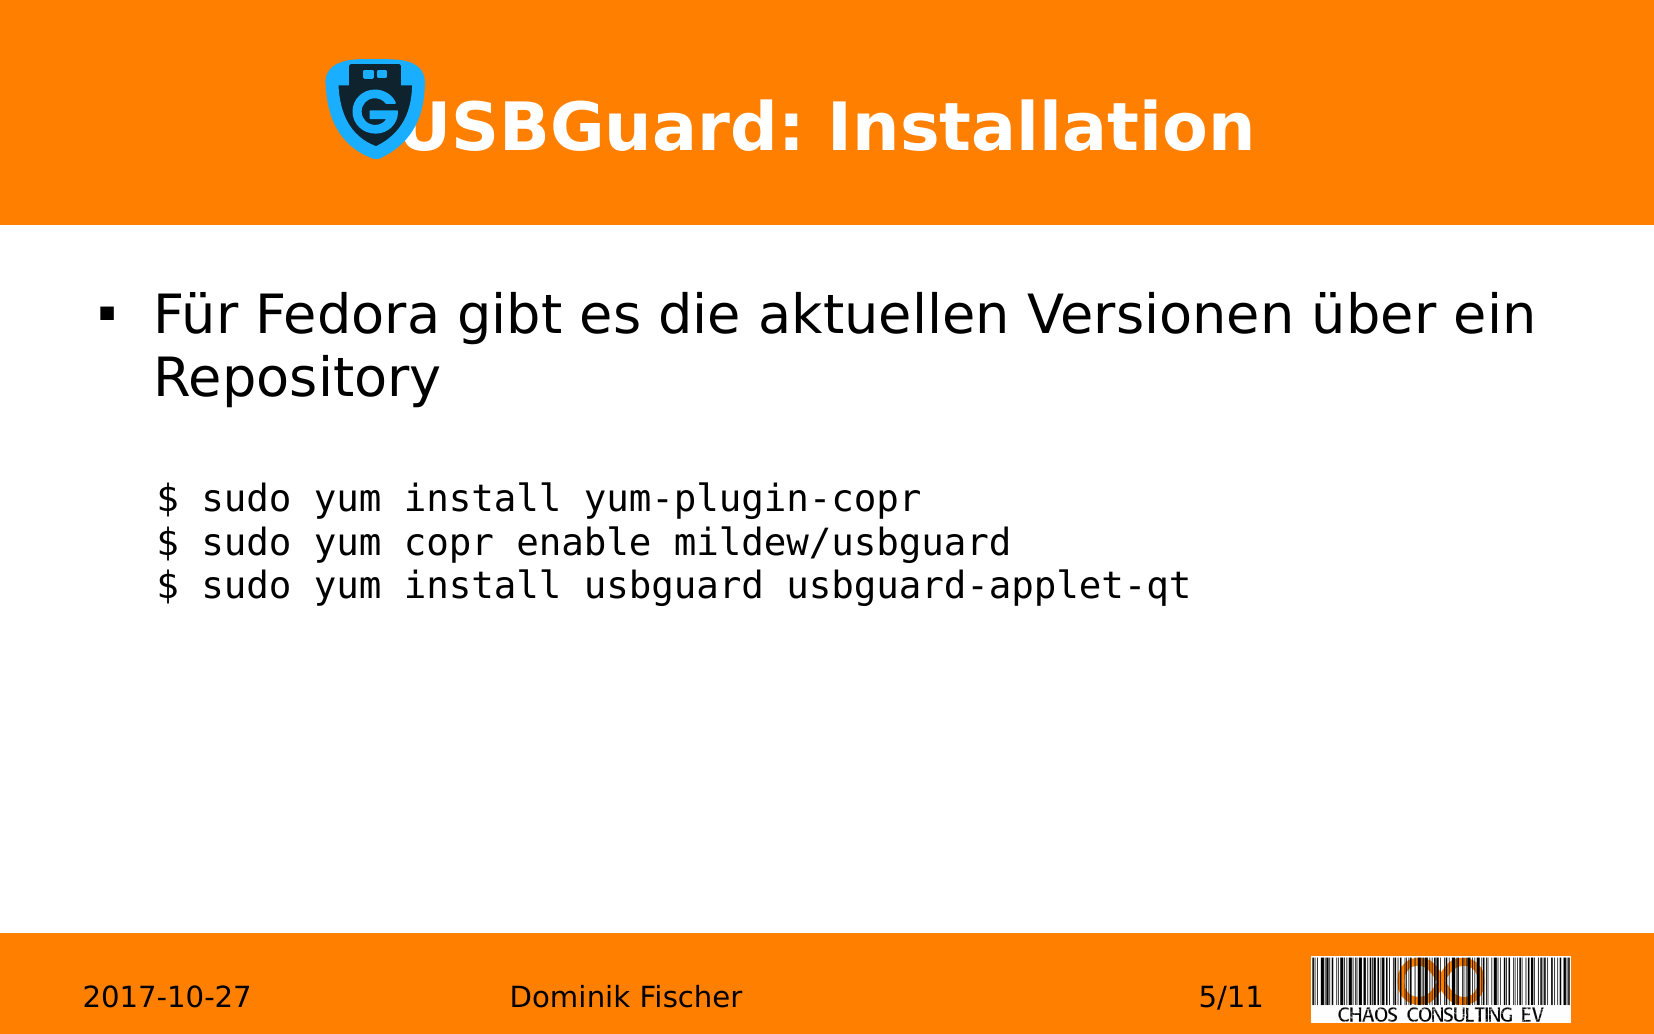

# USBGuard: Installation
Für Fedora gibt es die aktuellen Versionen über ein Repository
$ sudo yum install yum-plugin-copr
$ sudo yum copr enable mildew/usbguard
$ sudo yum install usbguard usbguard-applet-qt
2017-10-27
Dominik Fischer
5